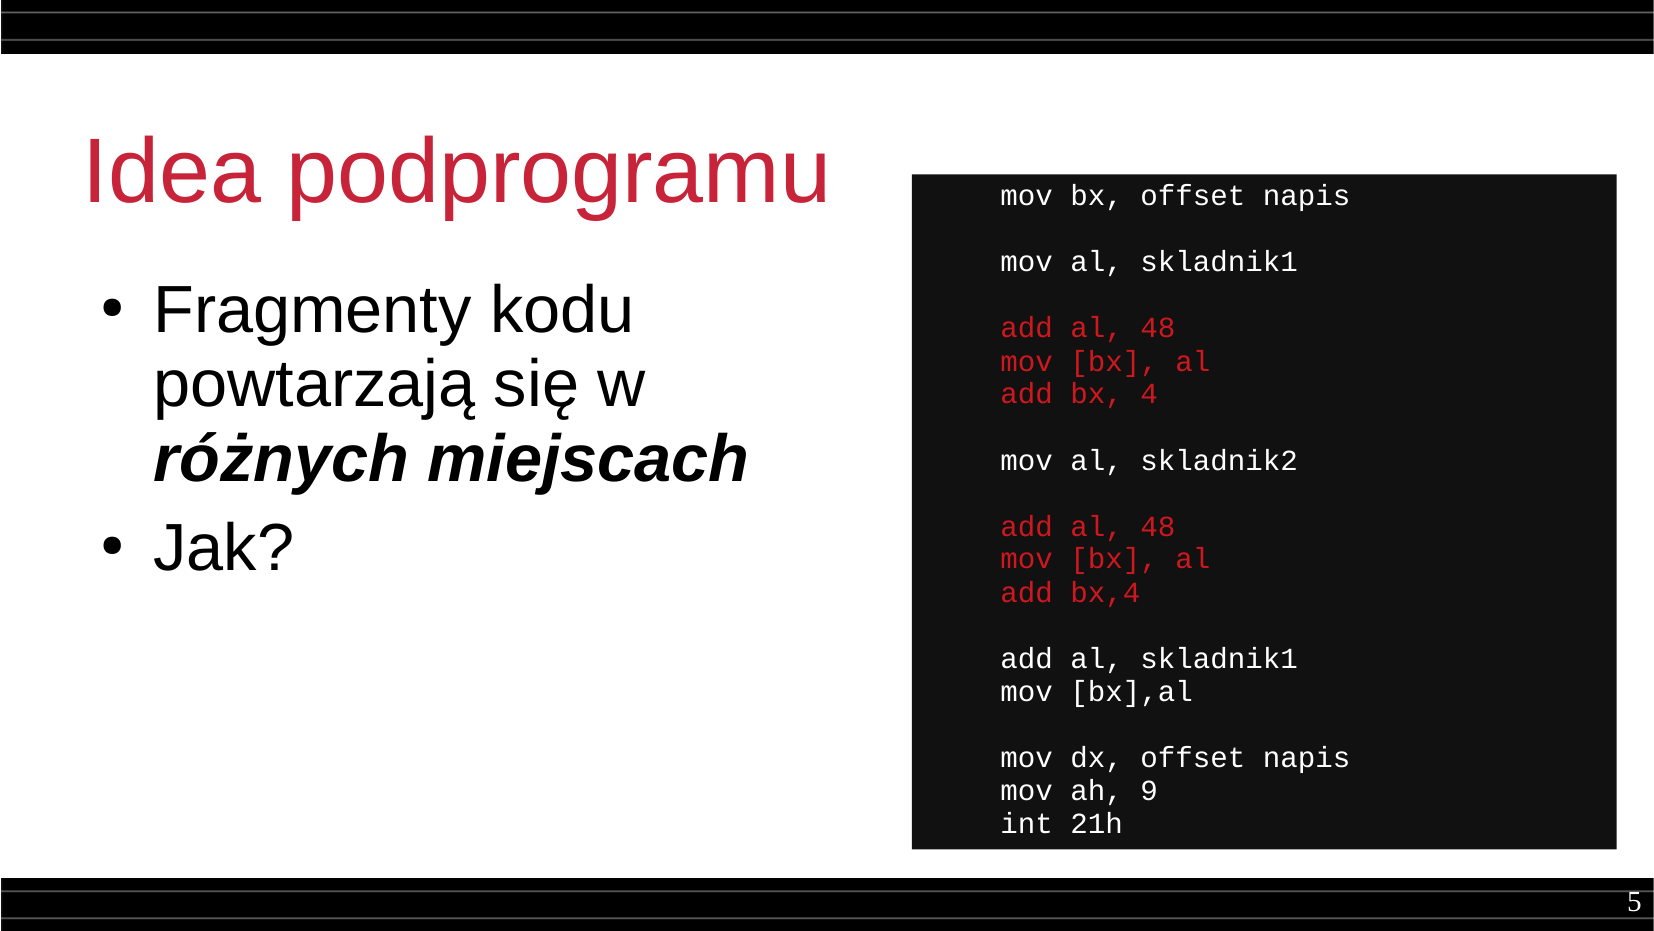

# Idea podprogramu
	mov bx, offset napis
	mov al, skladnik1
	add al, 48
	mov [bx], al
	add bx, 4
	mov al, skladnik2
	add al, 48
	mov [bx], al
	add bx,4
	add al, skladnik1
	mov [bx],al
	mov dx, offset napis
	mov ah, 9
	int 21h
Fragmenty kodu powtarzają się w różnych miejscach
Jak?